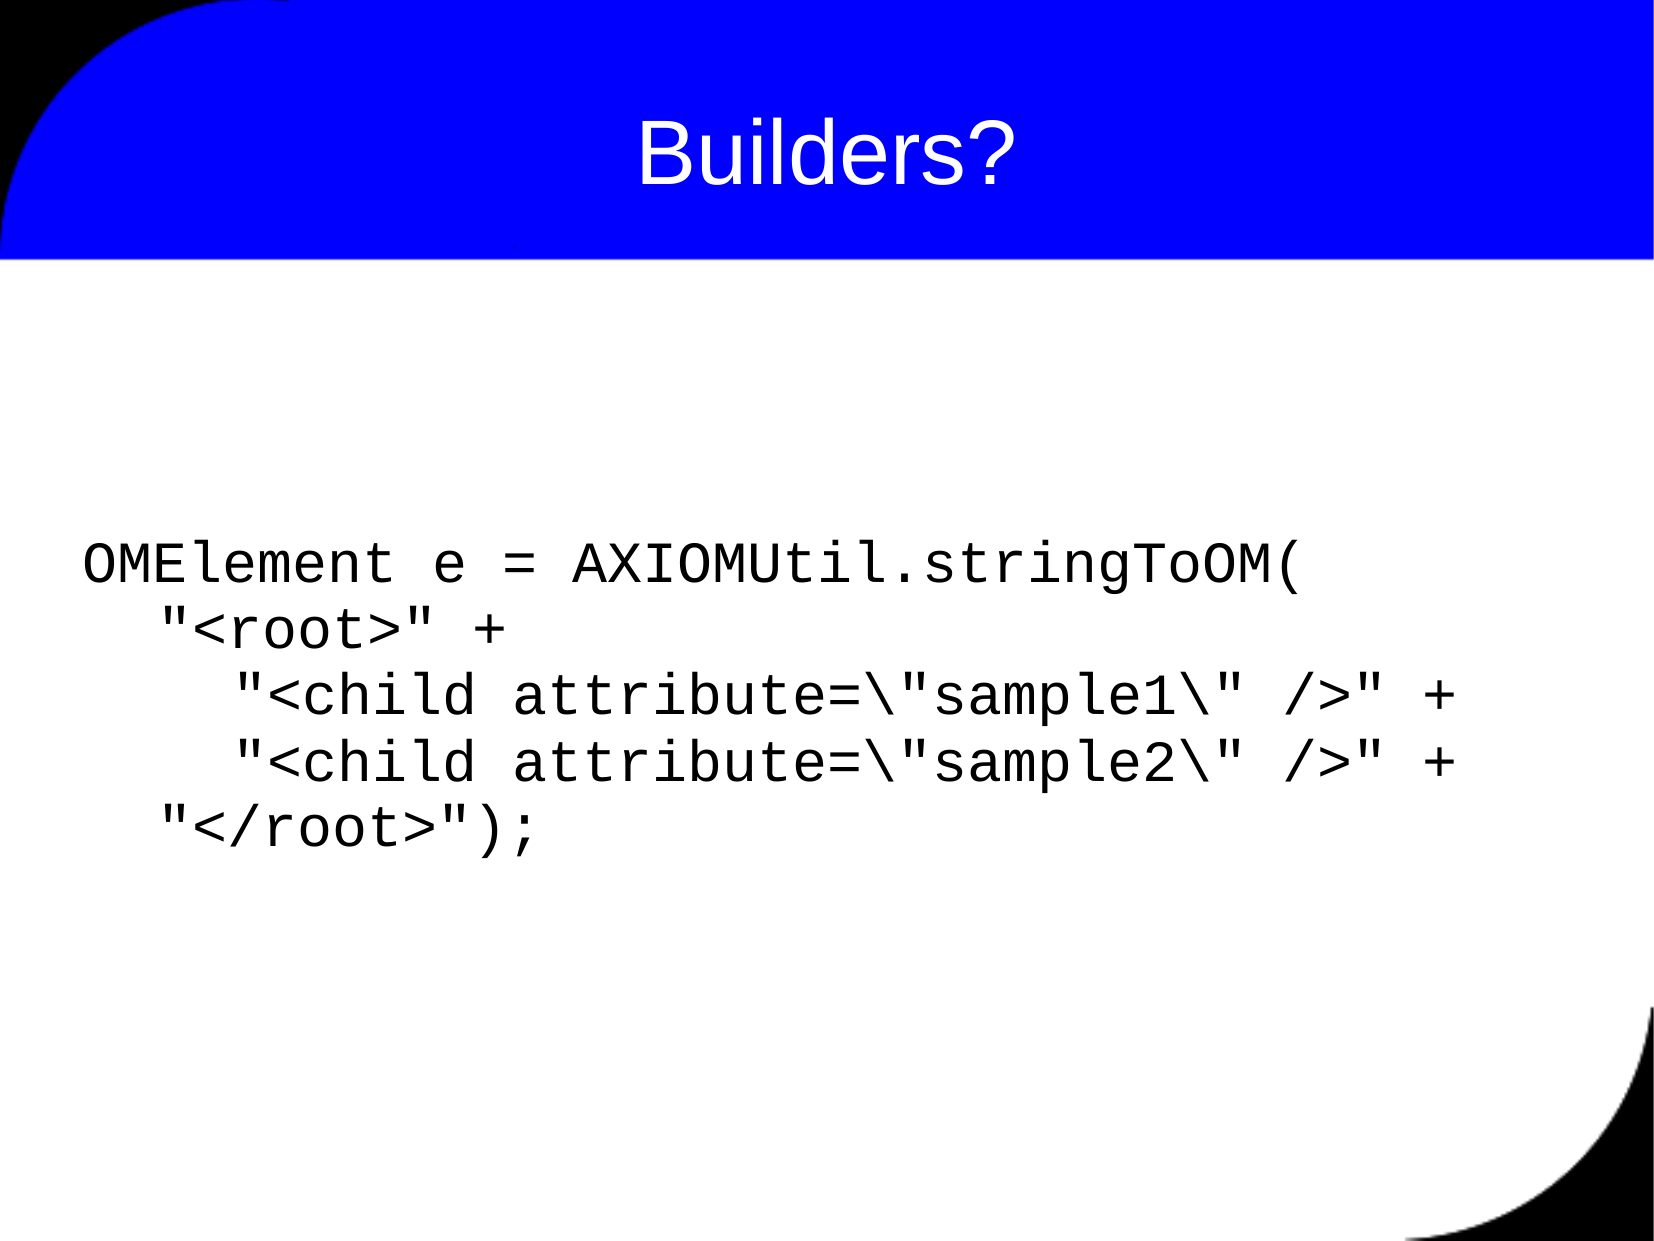

# Builders?
OMElement e = AXIOMUtil.stringToOM(
	"<root>" +
		"<child attribute=\"sample1\" />" +
		"<child attribute=\"sample2\" />" +
	"</root>");